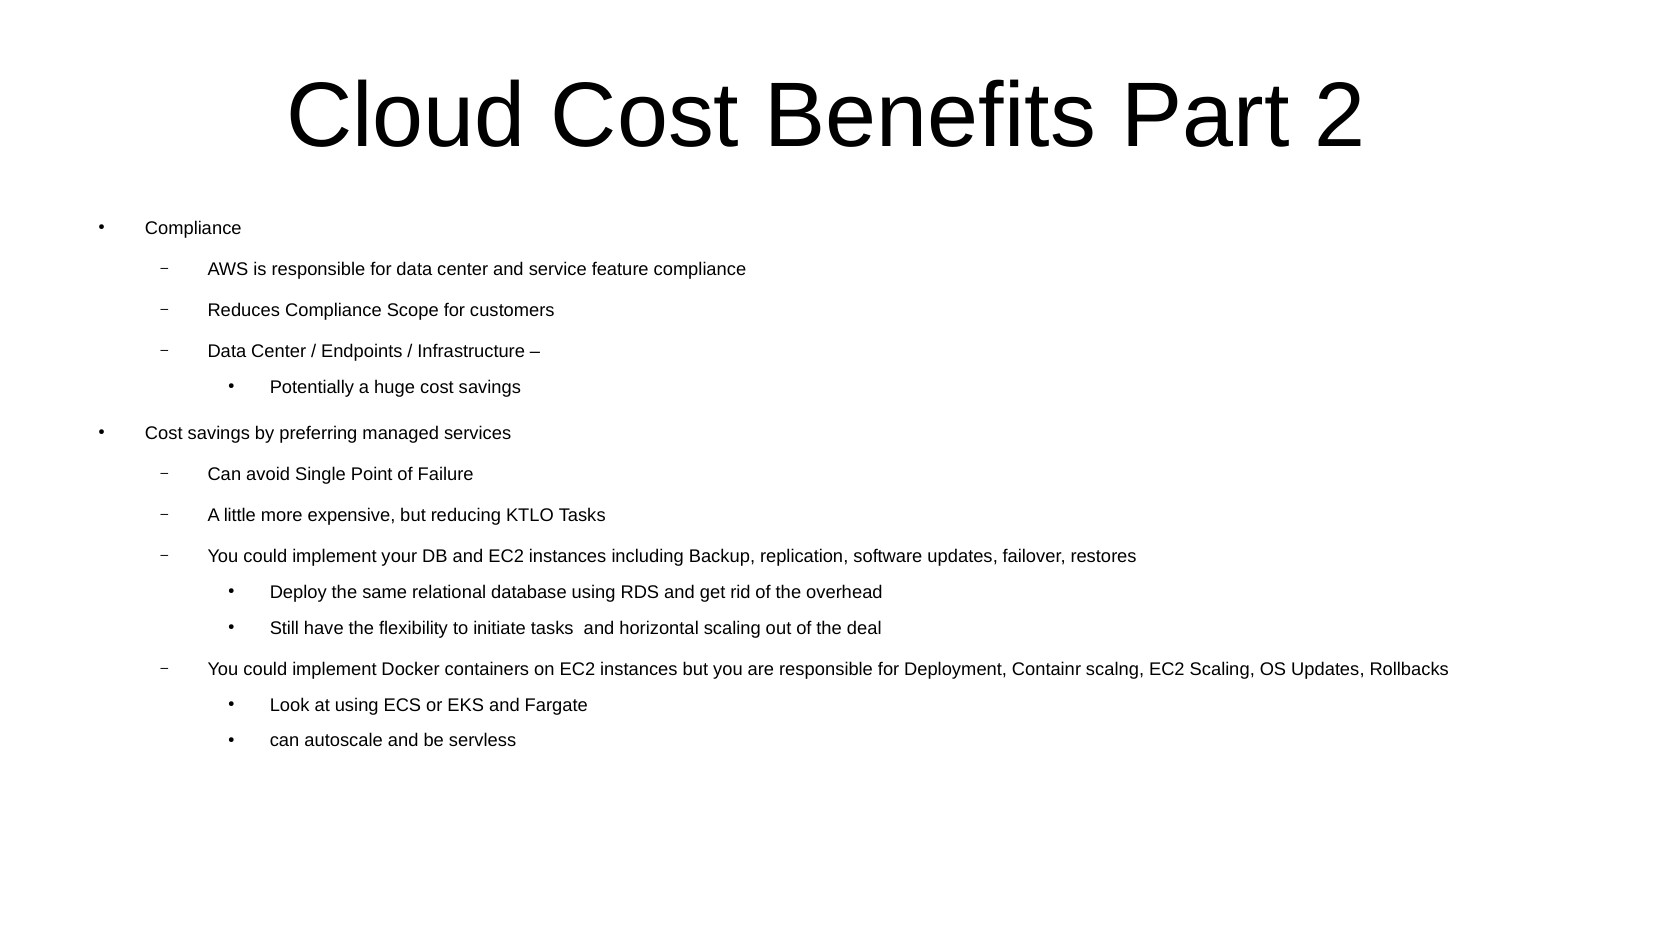

# Cloud Cost Benefits Part 2
Compliance
AWS is responsible for data center and service feature compliance
Reduces Compliance Scope for customers
Data Center / Endpoints / Infrastructure –
Potentially a huge cost savings
Cost savings by preferring managed services
Can avoid Single Point of Failure
A little more expensive, but reducing KTLO Tasks
You could implement your DB and EC2 instances including Backup, replication, software updates, failover, restores
Deploy the same relational database using RDS and get rid of the overhead
Still have the flexibility to initiate tasks and horizontal scaling out of the deal
You could implement Docker containers on EC2 instances but you are responsible for Deployment, Containr scalng, EC2 Scaling, OS Updates, Rollbacks
Look at using ECS or EKS and Fargate
can autoscale and be servless